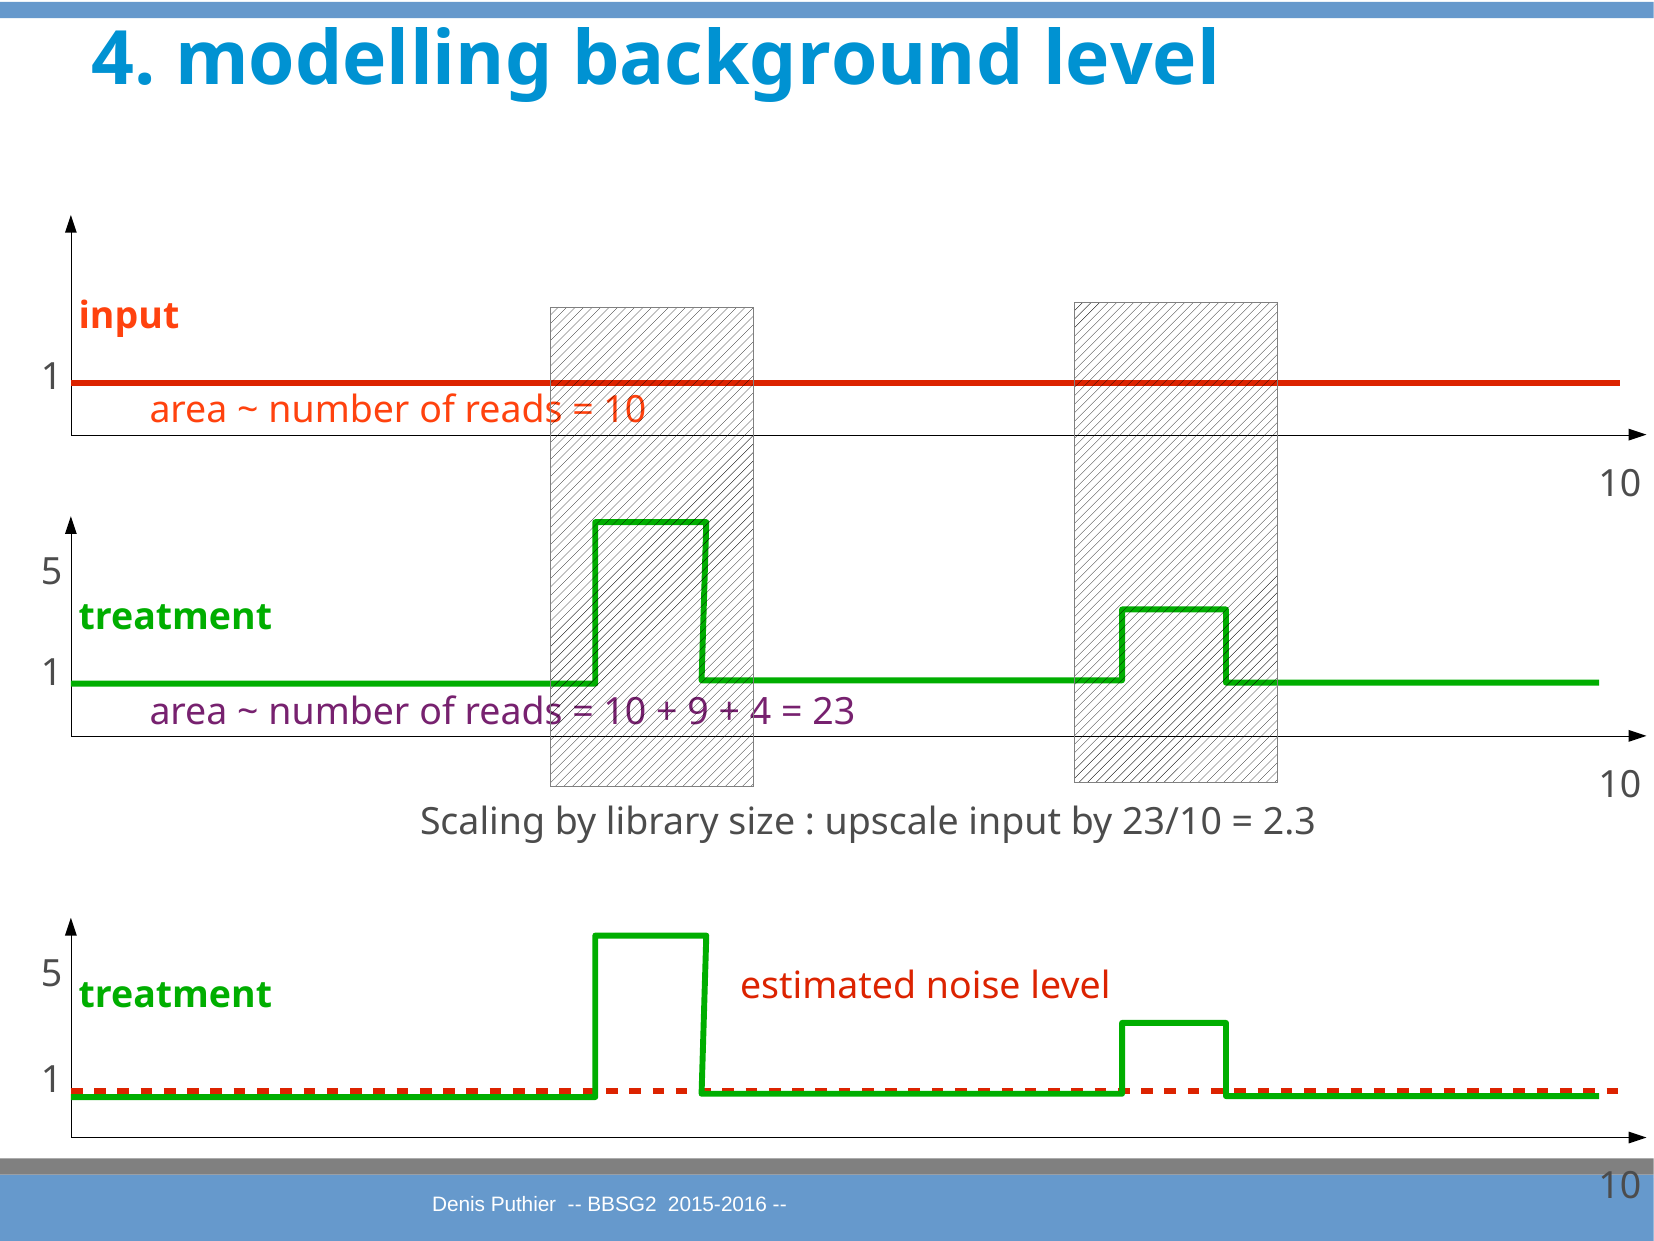

# 4. modelling background level
input
1
area ~ number of reads = 10
10
5
treatment
1
area ~ number of reads = 10 + 9 + 4 = 23
10
Scaling by library size : upscale input by 23/10 = 2.3
5
estimated noise level
treatment
1
10